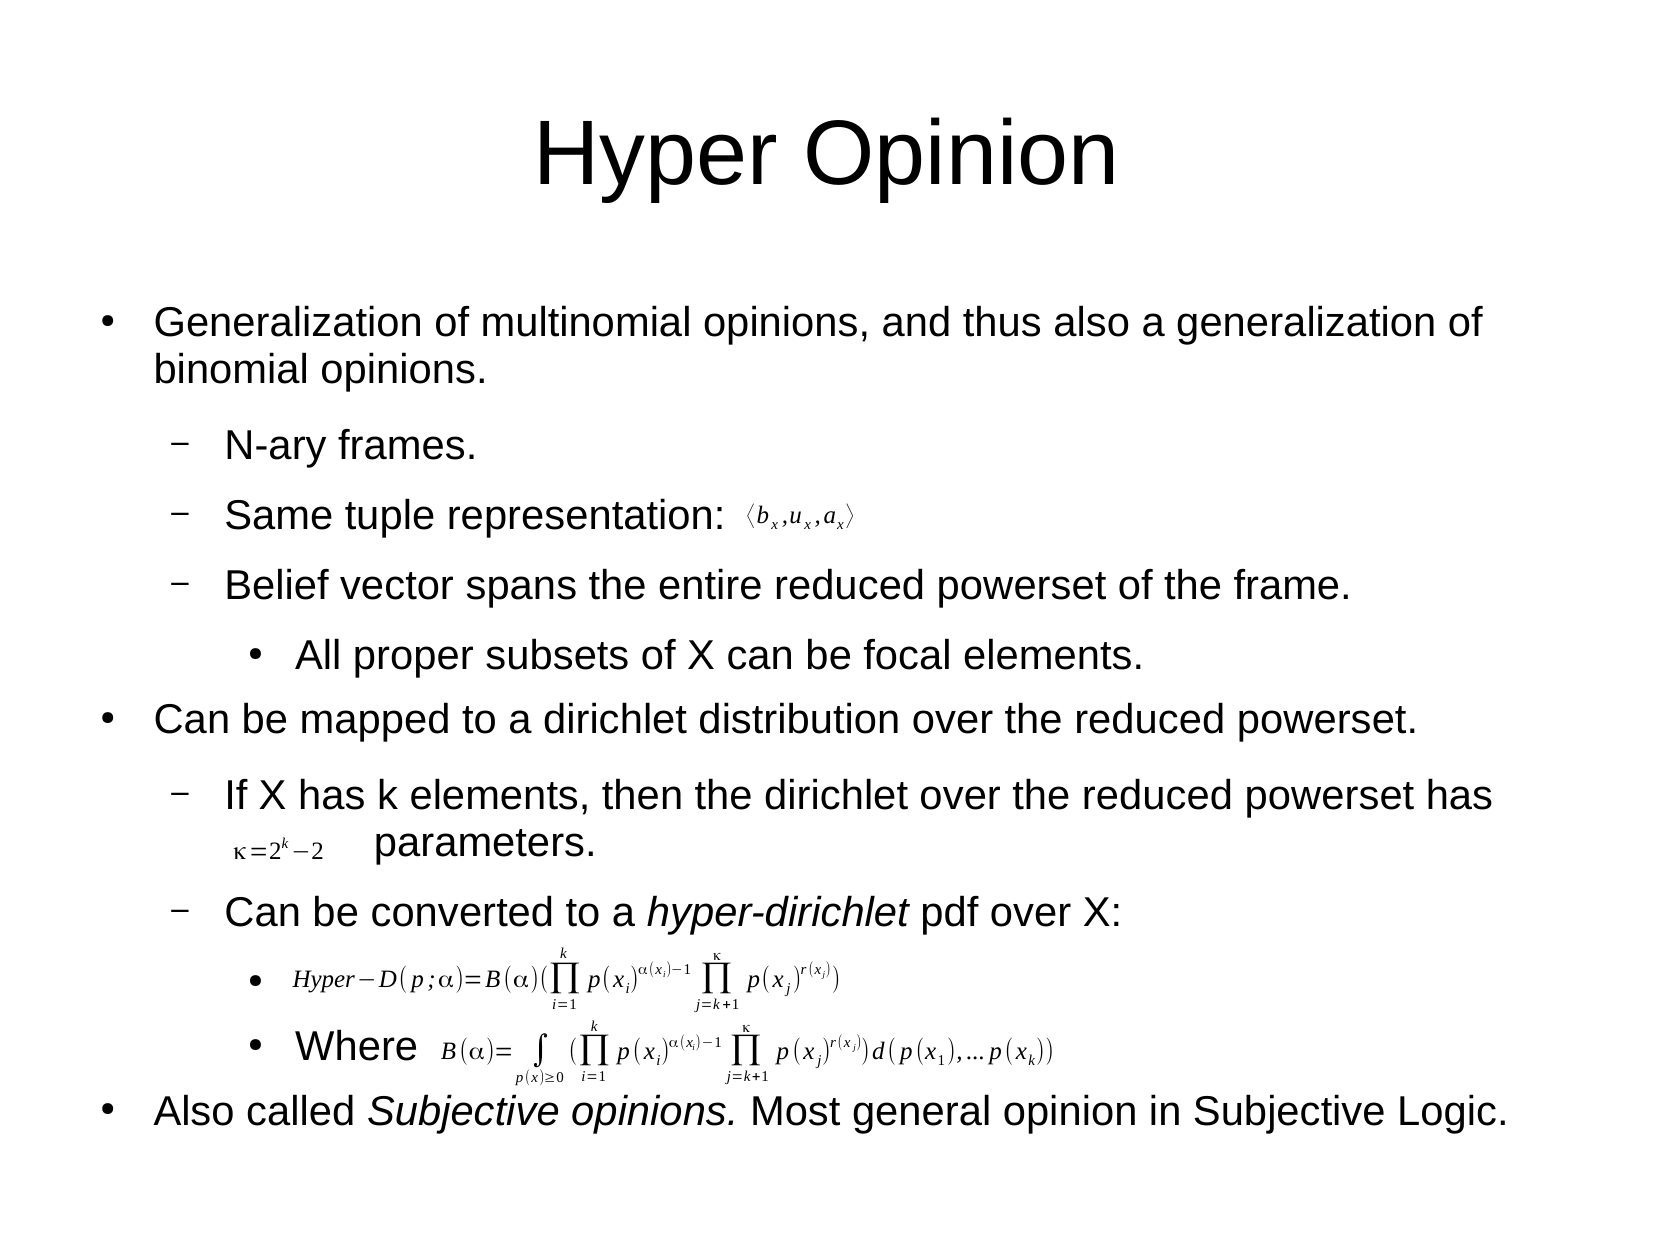

# Hyper Opinion
Generalization of multinomial opinions, and thus also a generalization of binomial opinions.
N-ary frames.
Same tuple representation:
Belief vector spans the entire reduced powerset of the frame.
All proper subsets of X can be focal elements.
Can be mapped to a dirichlet distribution over the reduced powerset.
If X has k elements, then the dirichlet over the reduced powerset has
 parameters.
Can be converted to a hyper-dirichlet pdf over X:
Where
Also called Subjective opinions. Most general opinion in Subjective Logic.